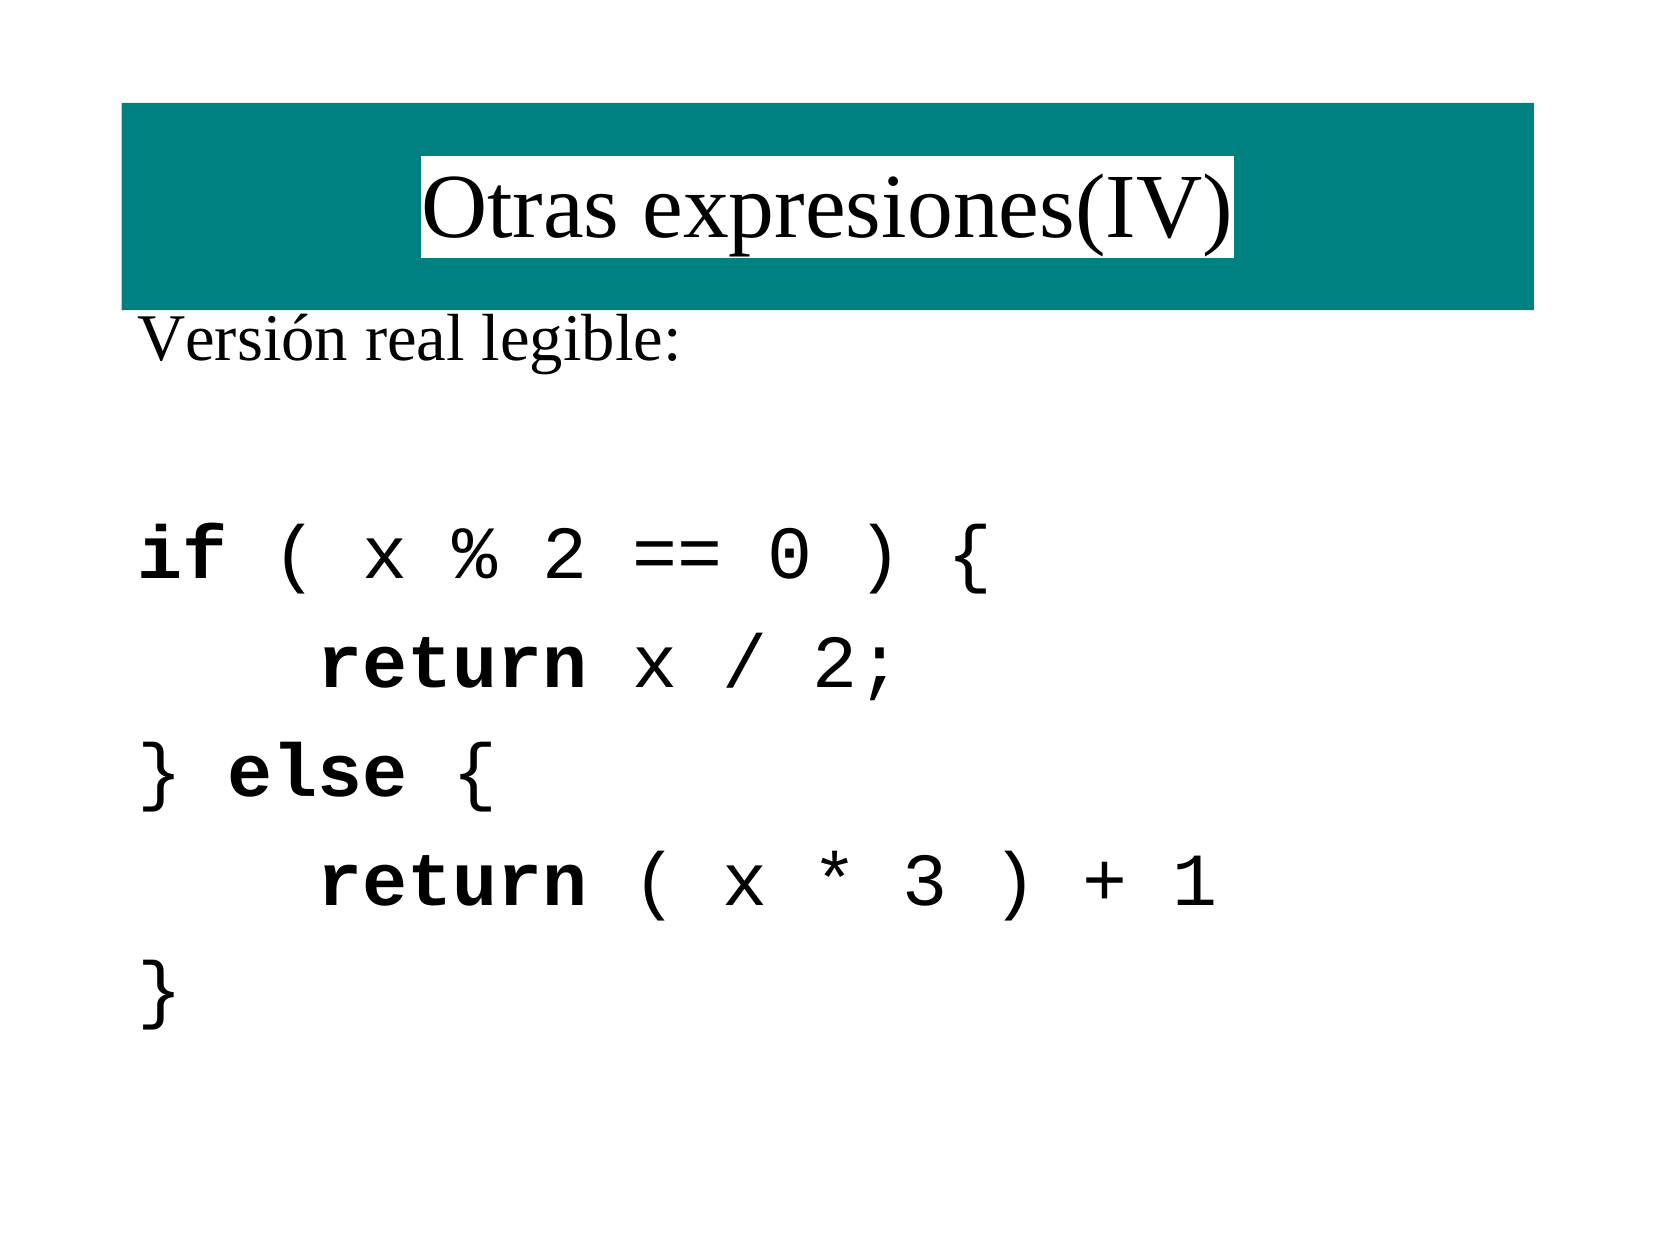

# Otras expresiones(IV)
Otras expresiones(IV)
Versión real legible:
if ( x % 2 == 0 ) {
 return x / 2;
} else {
 return ( x * 3 ) + 1
}